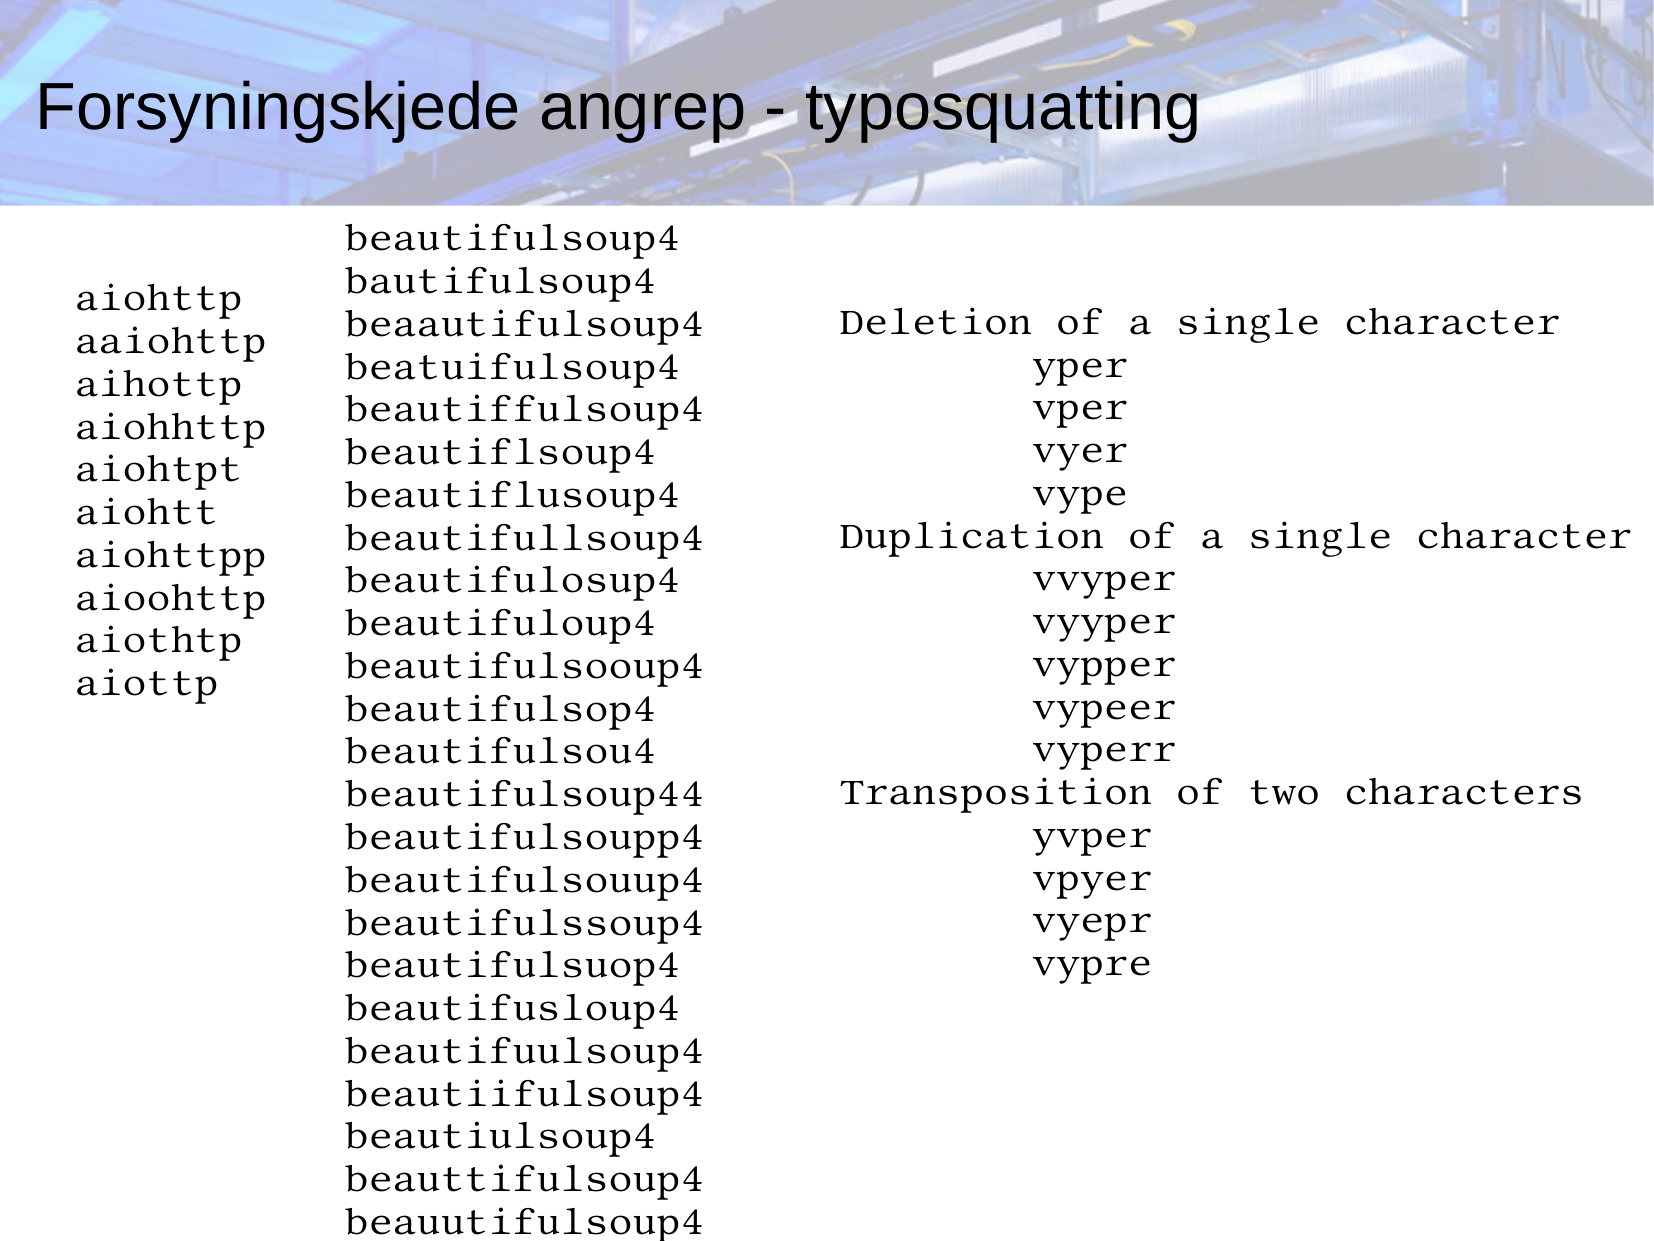

# Forsyningskjede angrep - typosquatting
beautifulsoup4
bautifulsoup4
beaautifulsoup4
beatuifulsoup4
beautiffulsoup4
beautiflsoup4
beautiflusoup4
beautifullsoup4
beautifulosup4
beautifuloup4
beautifulsooup4
beautifulsop4
beautifulsou4
beautifulsoup44
beautifulsoupp4
beautifulsouup4
beautifulssoup4
beautifulsuop4
beautifusloup4
beautifuulsoup4
beautiifulsoup4
beautiulsoup4
beauttifulsoup4
beauutifulsoup4
beeautifulsoup4
beuatifulsoup4
beutifulsoup4
Deletion of a single character
 yper
 vper
 vyer
 vype
Duplication of a single character
 vvyper
 vyyper
 vypper
 vypeer
 vyperr
Transposition of two characters
 yvper
 vpyer
 vyepr
 vypre
aiohttp
aaiohttp
aihottp
aiohhttp
aiohtpt
aiohtt
aiohttpp
aioohttp
aiothtp
aiottp